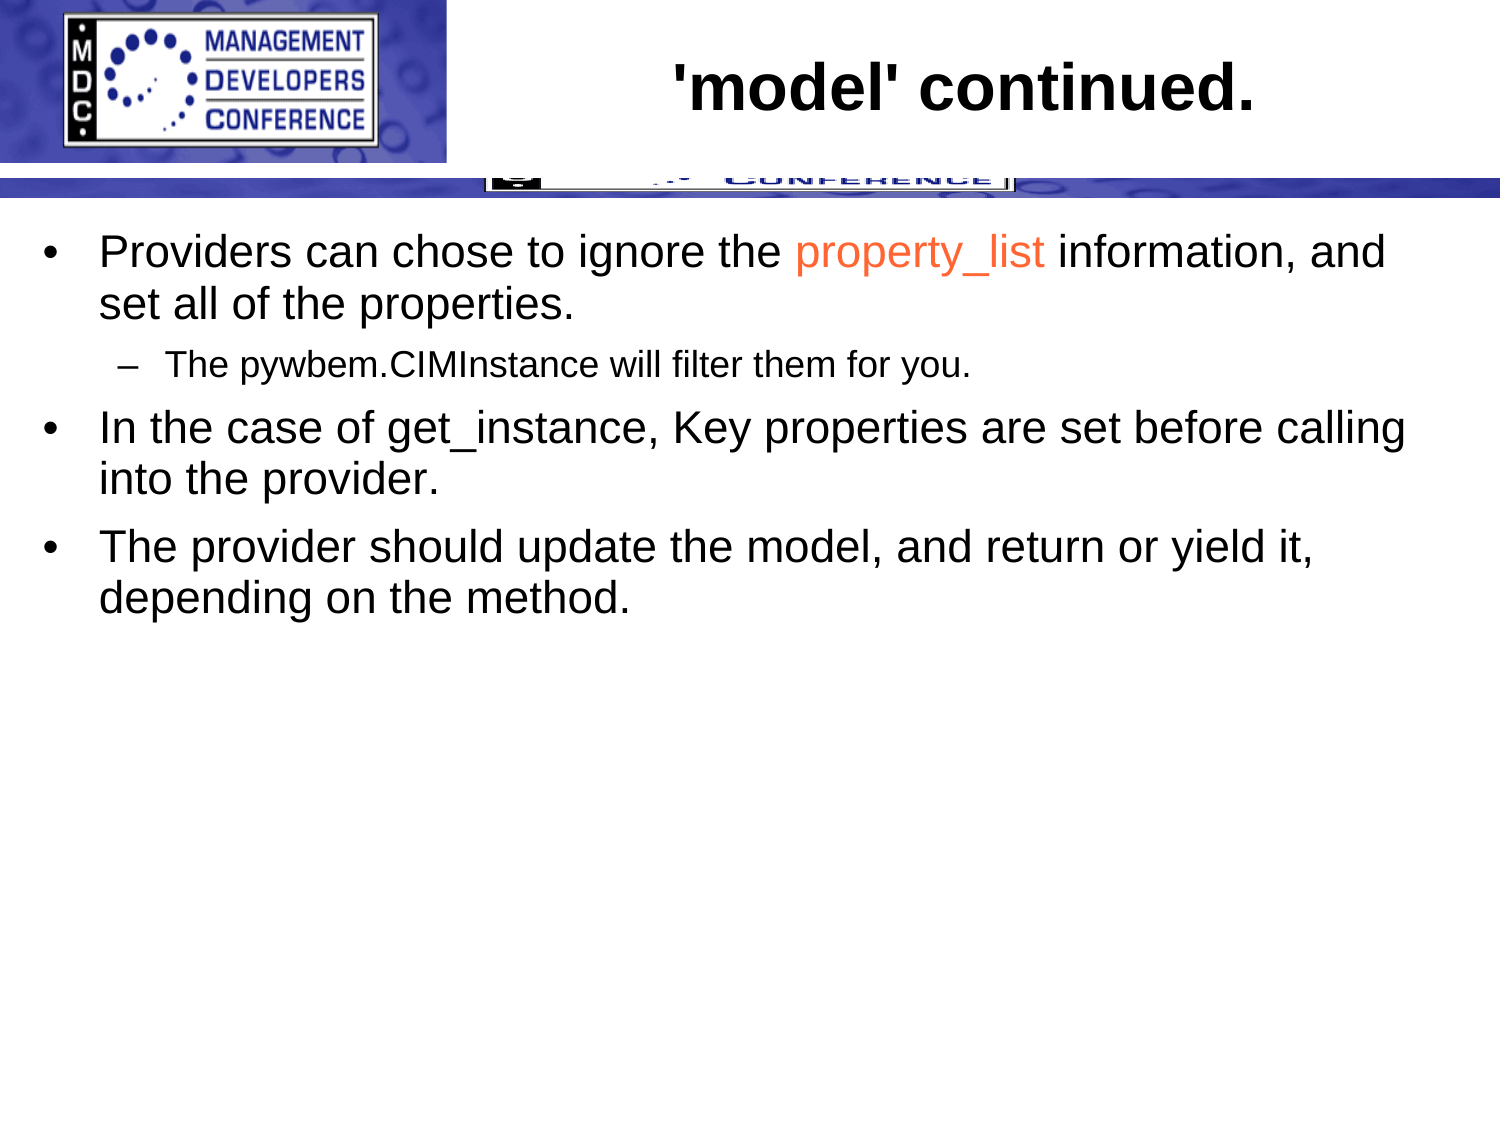

# 'model' continued.
Providers can chose to ignore the property_list information, and set all of the properties.
The pywbem.CIMInstance will filter them for you.
In the case of get_instance, Key properties are set before calling into the provider.
The provider should update the model, and return or yield it, depending on the method.